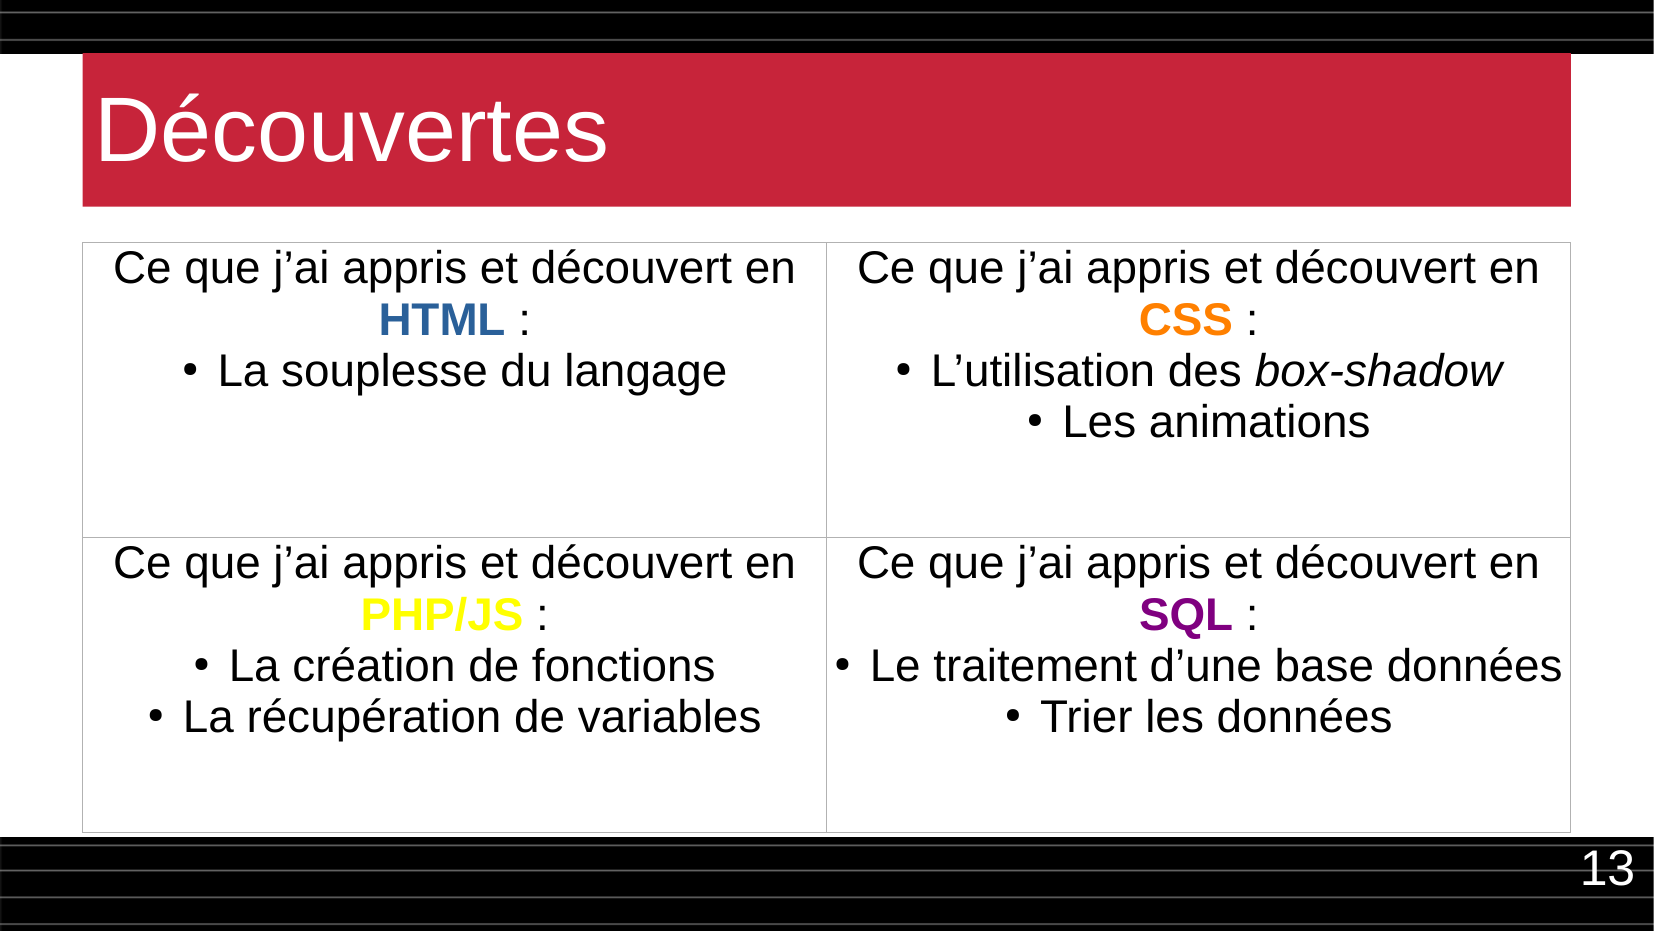

# Découvertes
Ce que j’ai appris et découvert en HTML :
La souplesse du langage
Ce que j’ai appris et découvert en CSS :
L’utilisation des box-shadow
Les animations
Ce que j’ai appris et découvert en PHP/JS :
La création de fonctions
La récupération de variables
Ce que j’ai appris et découvert en SQL :
Le traitement d’une base données
Trier les données
13